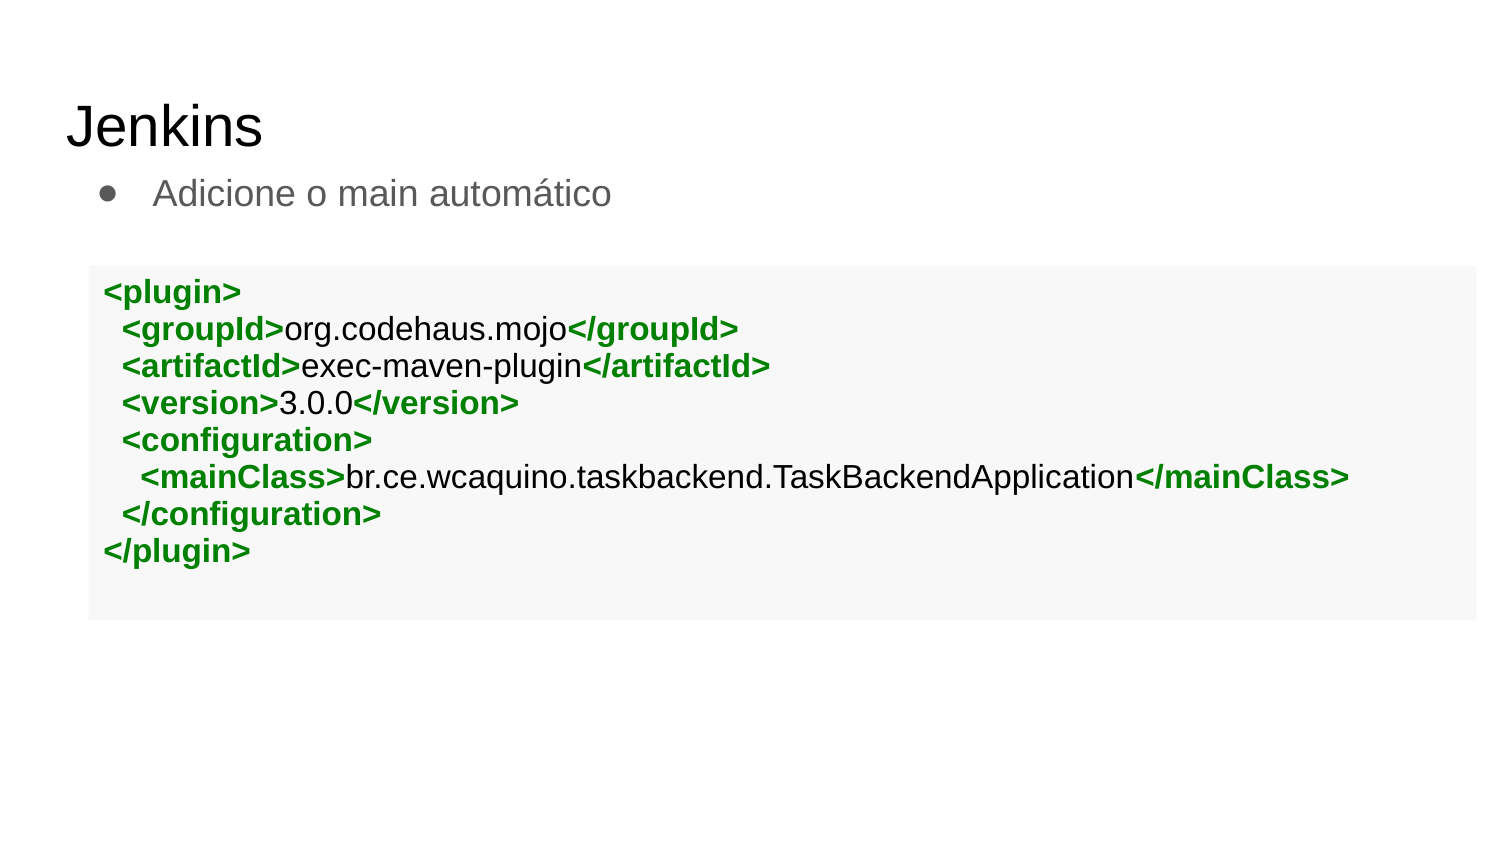

# Jenkins
Adicione o main automático
<plugin>
 <groupId>org.codehaus.mojo</groupId>
 <artifactId>exec-maven-plugin</artifactId>
 <version>3.0.0</version>
 <configuration>
 <mainClass>br.ce.wcaquino.taskbackend.TaskBackendApplication</mainClass>
 </configuration>
</plugin>